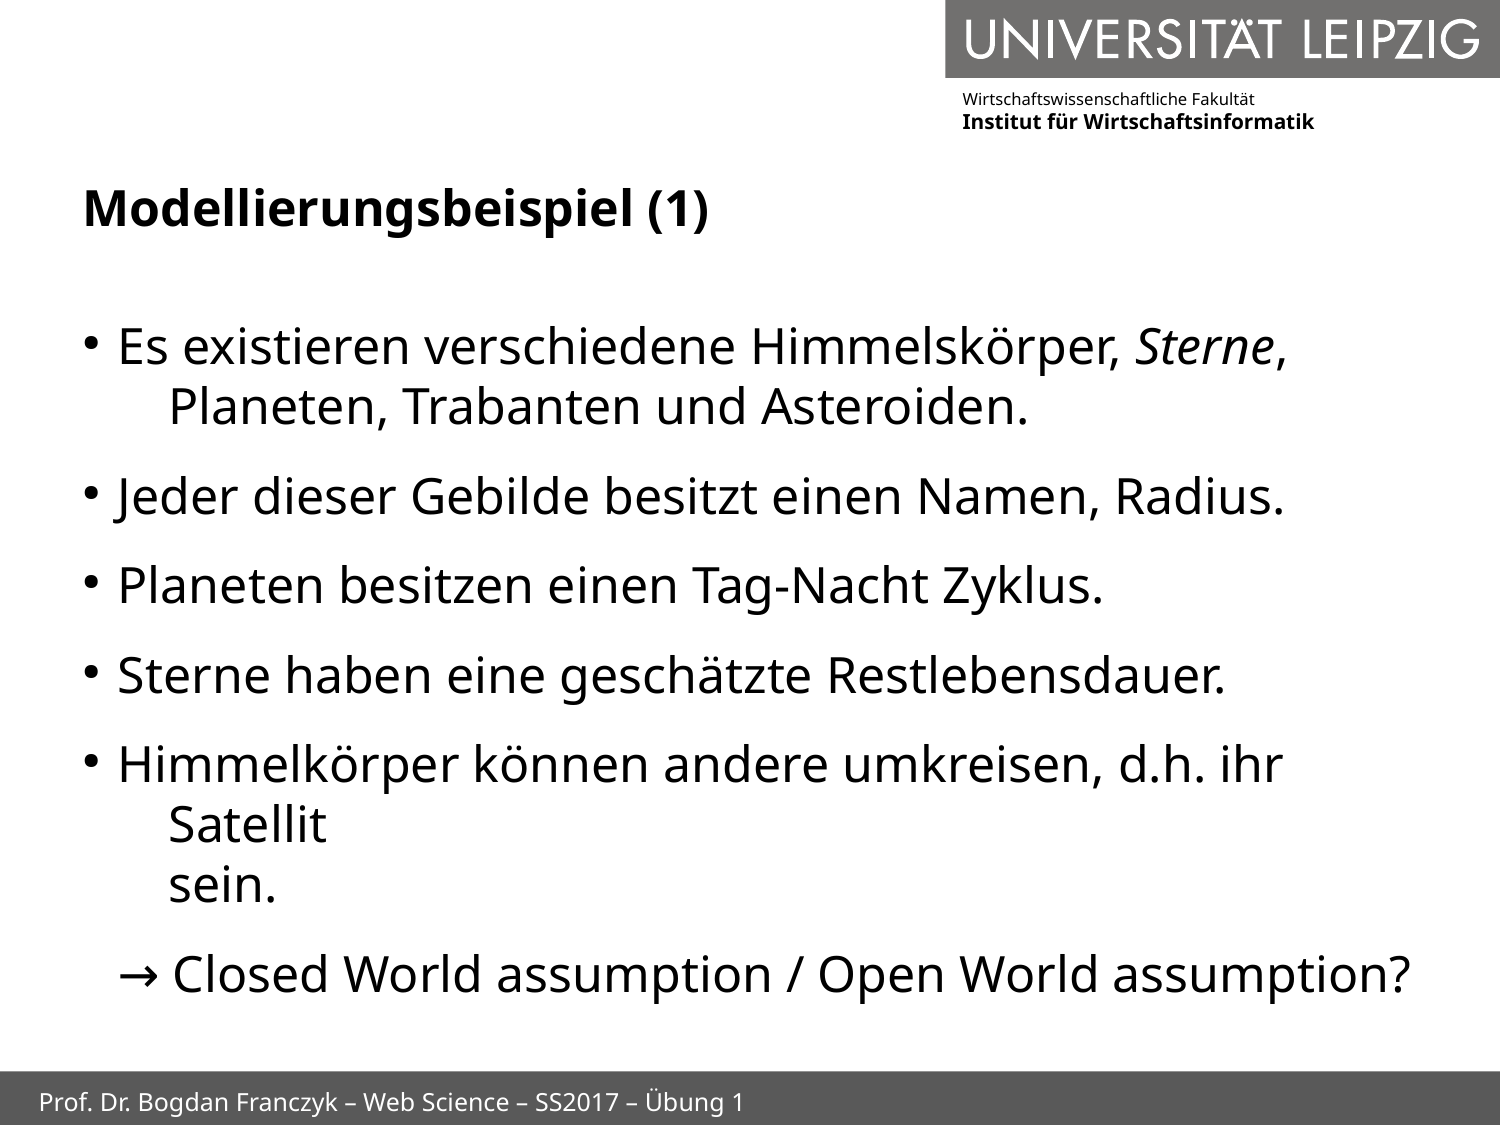

# Modellierungsbeispiel (1)
Es existieren verschiedene Himmelskörper, Sterne, Planeten, Trabanten und Asteroiden.
Jeder dieser Gebilde besitzt einen Namen, Radius.
Planeten besitzen einen Tag-Nacht Zyklus.
Sterne haben eine geschätzte Restlebensdauer.
Himmelkörper können andere umkreisen, d.h. ihr Satellit
sein.
→ Closed World assumption / Open World assumption?